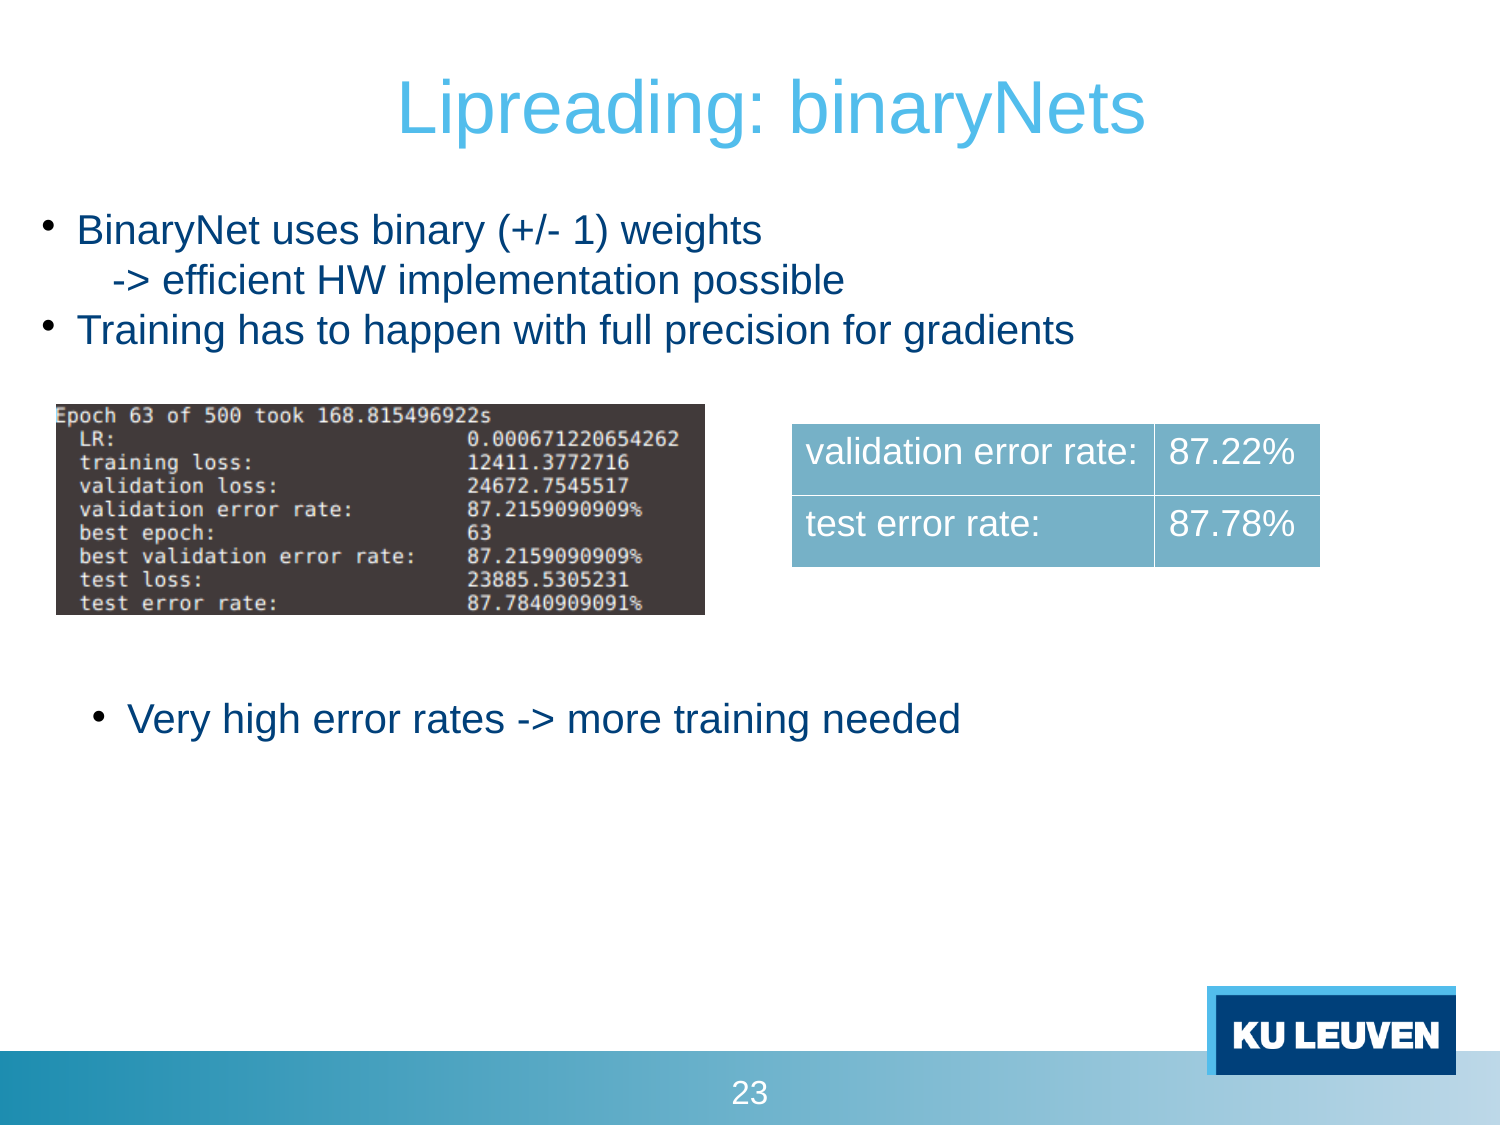

Lipreading: binaryNets
BinaryNet uses binary (+/- 1) weights
-> efficient HW implementation possible
Training has to happen with full precision for gradients
| validation error rate: | 87.22% |
| --- | --- |
| test error rate: | 87.78% |
Very high error rates -> more training needed